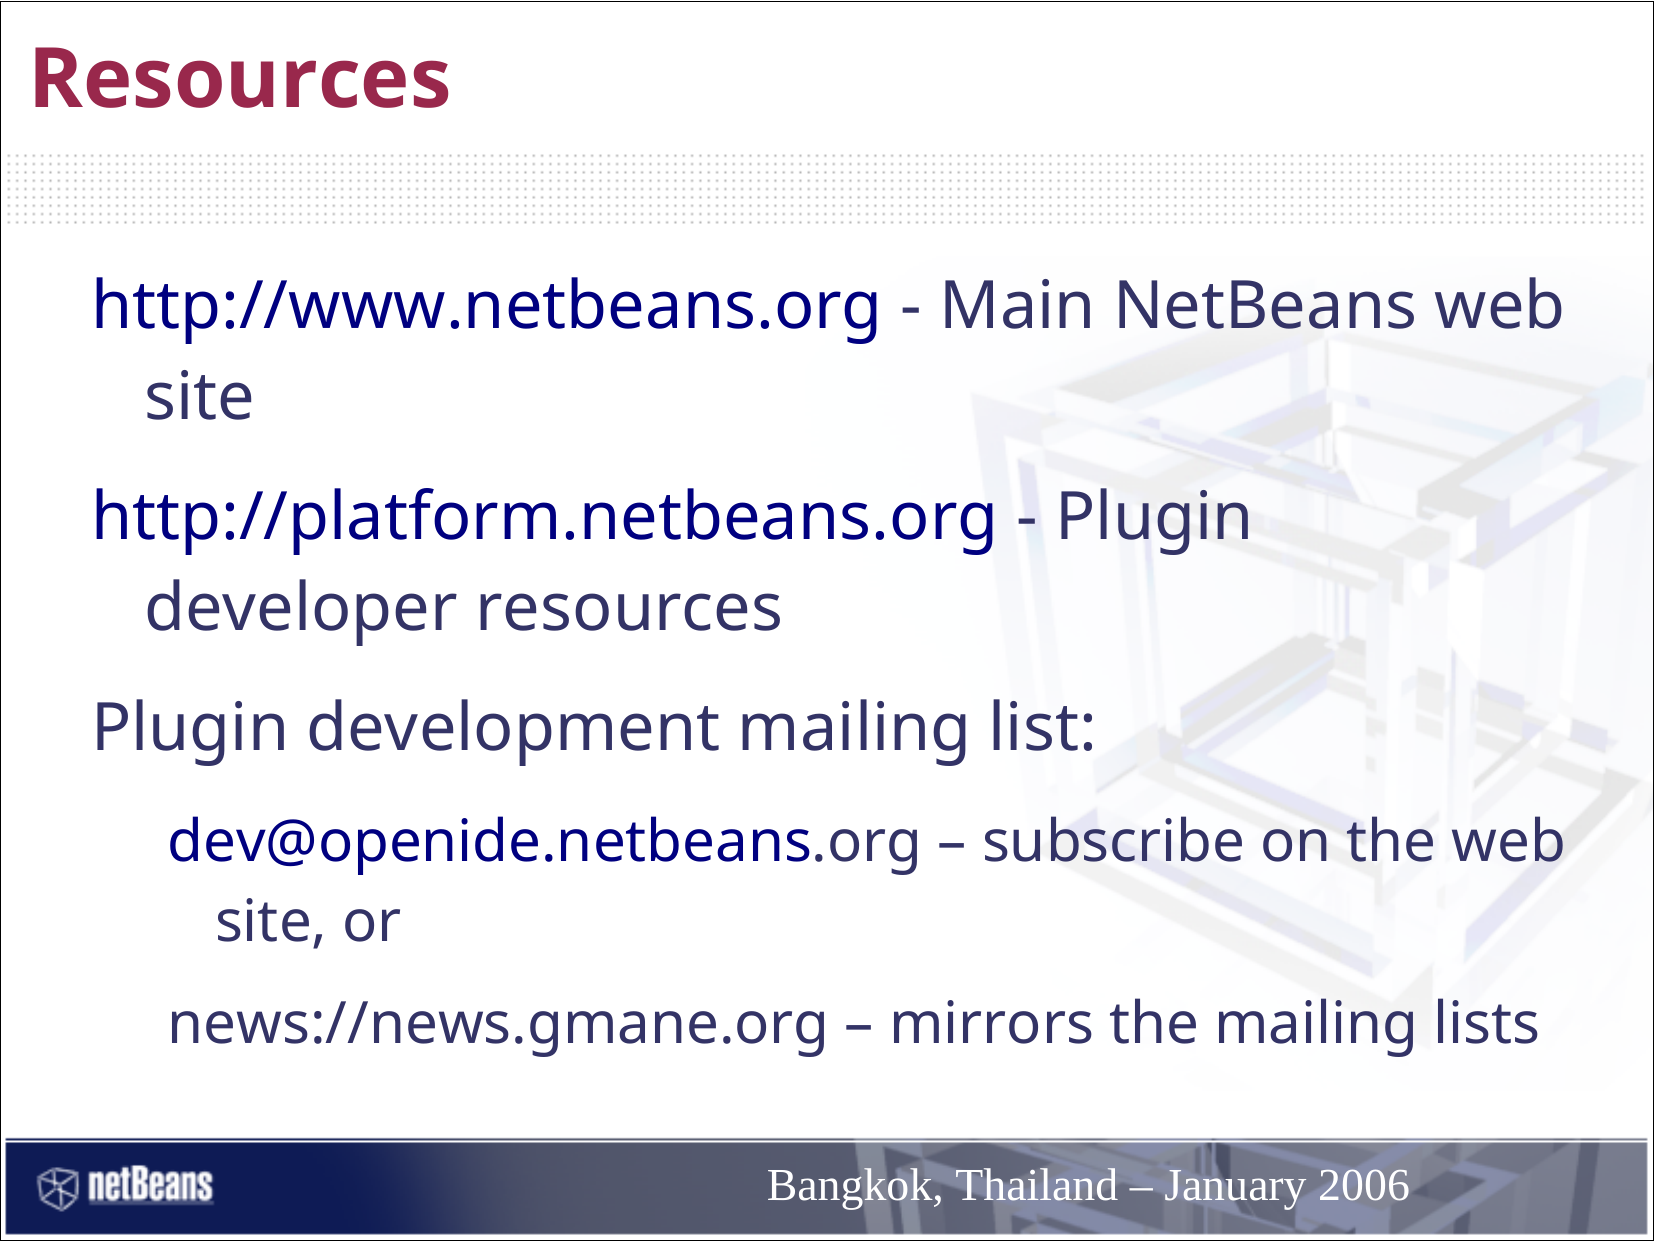

# Resources
http://www.netbeans.org - Main NetBeans web site
http://platform.netbeans.org - Plugin developer resources
Plugin development mailing list:
dev@openide.netbeans.org – subscribe on the web site, or
news://news.gmane.org – mirrors the mailing lists